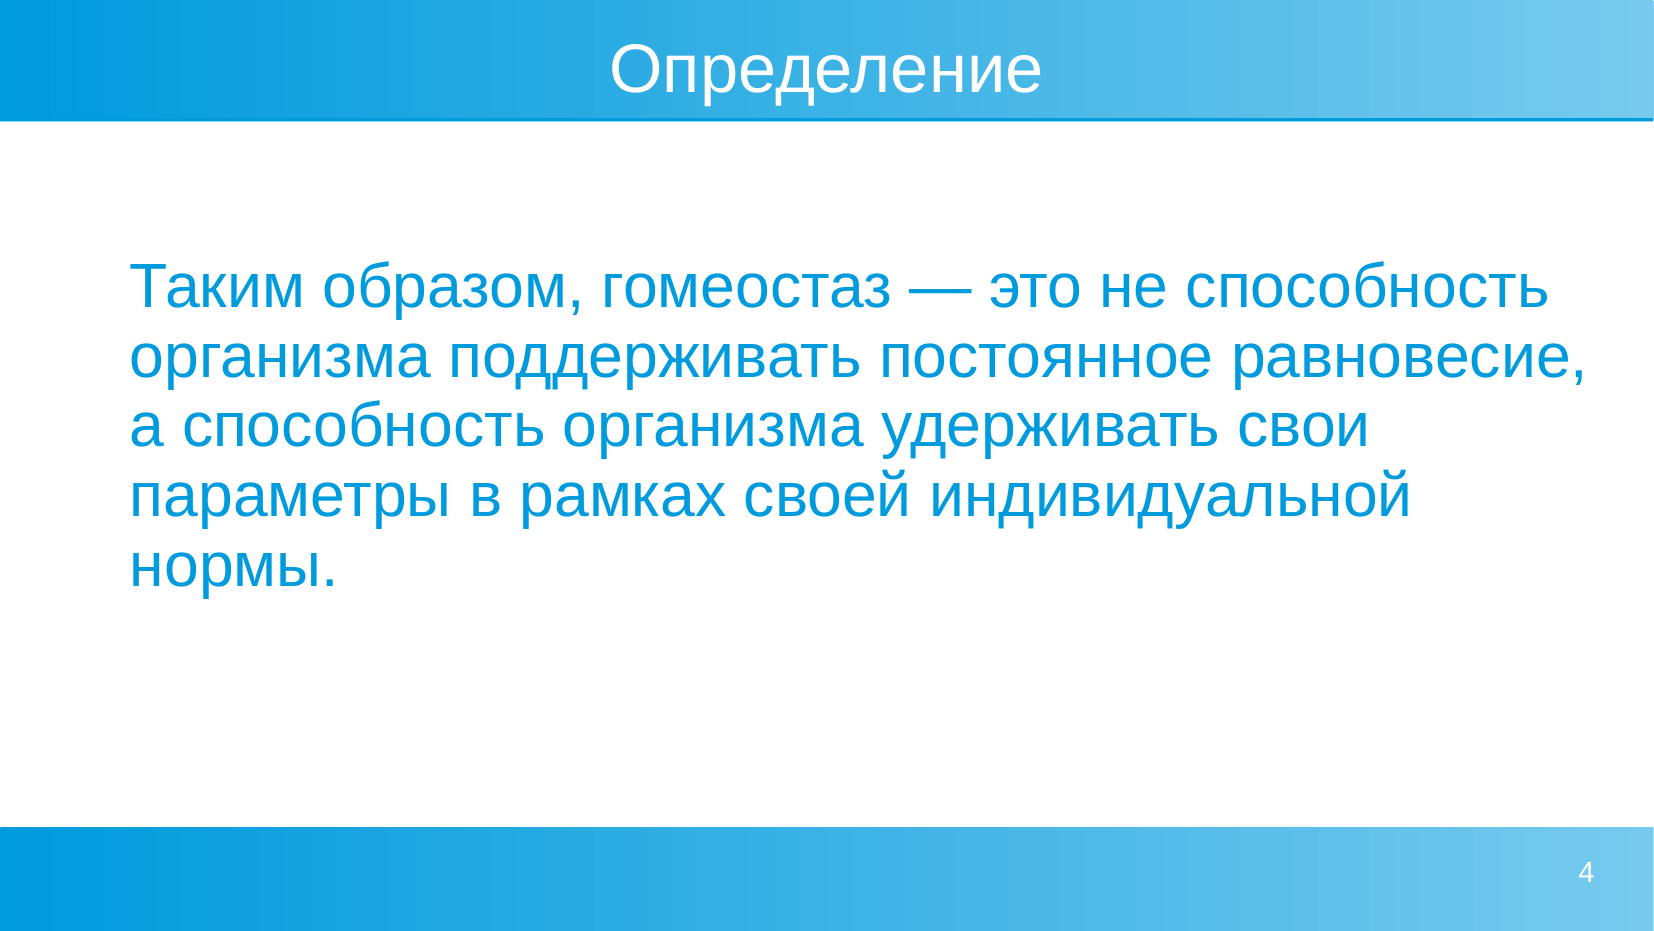

# Определение
Таким образом, гомеостаз — это не способность организма поддерживать постоянное равновесие, а способность организма удерживать свои параметры в рамках своей индивидуальной нормы.
4